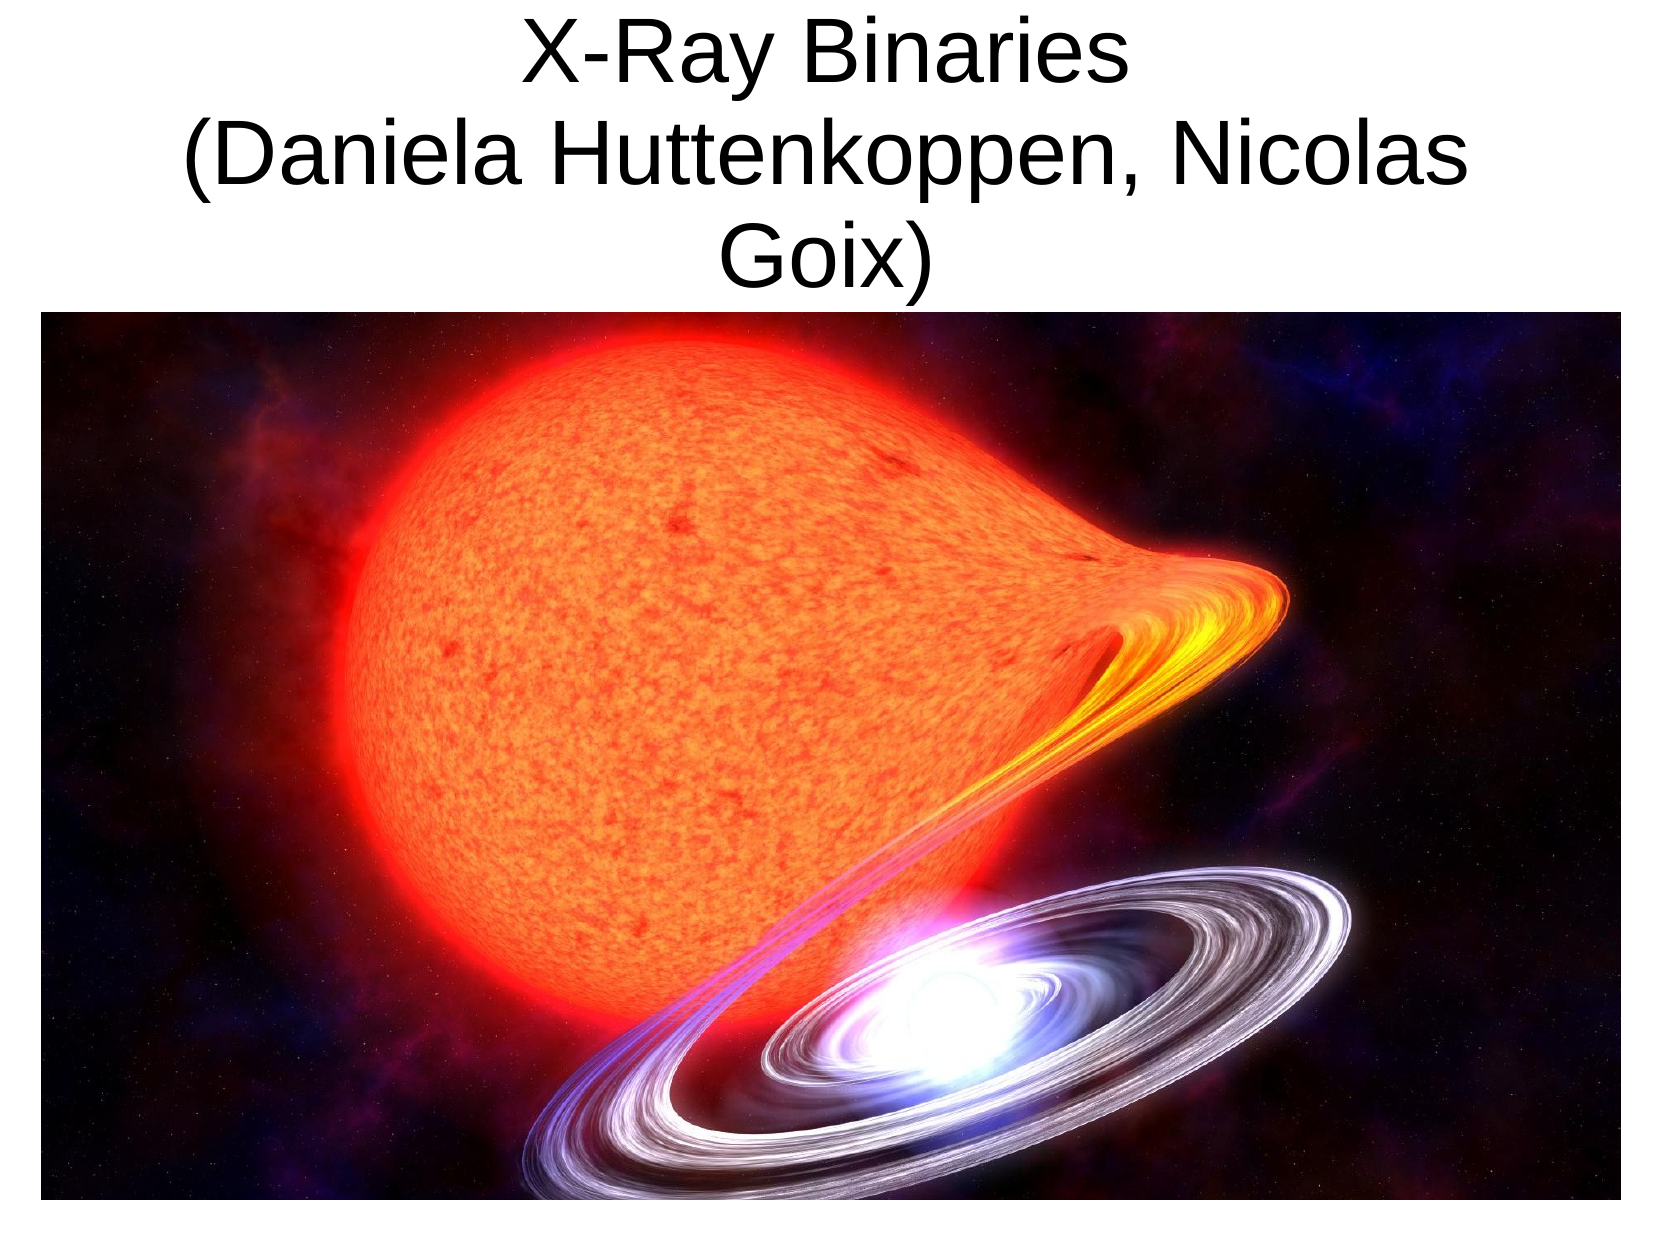

# X-Ray Binaries (Daniela Huttenkoppen, Nicolas Goix)